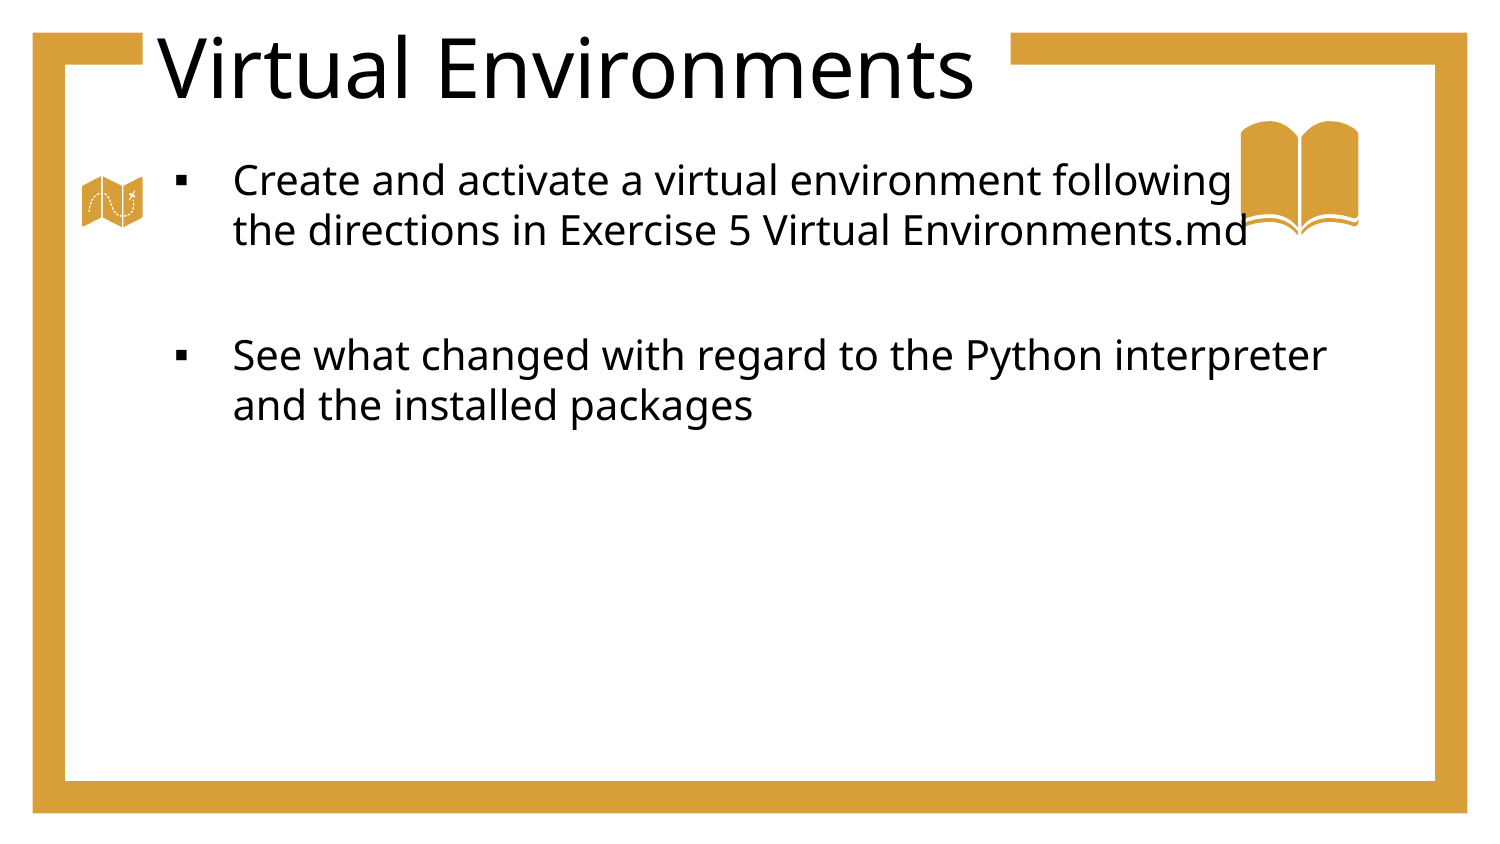

# Virtual Environments
Create and activate a virtual environment following
the directions in Exercise 5 Virtual Environments.md
See what changed with regard to the Python interpreter and the installed packages